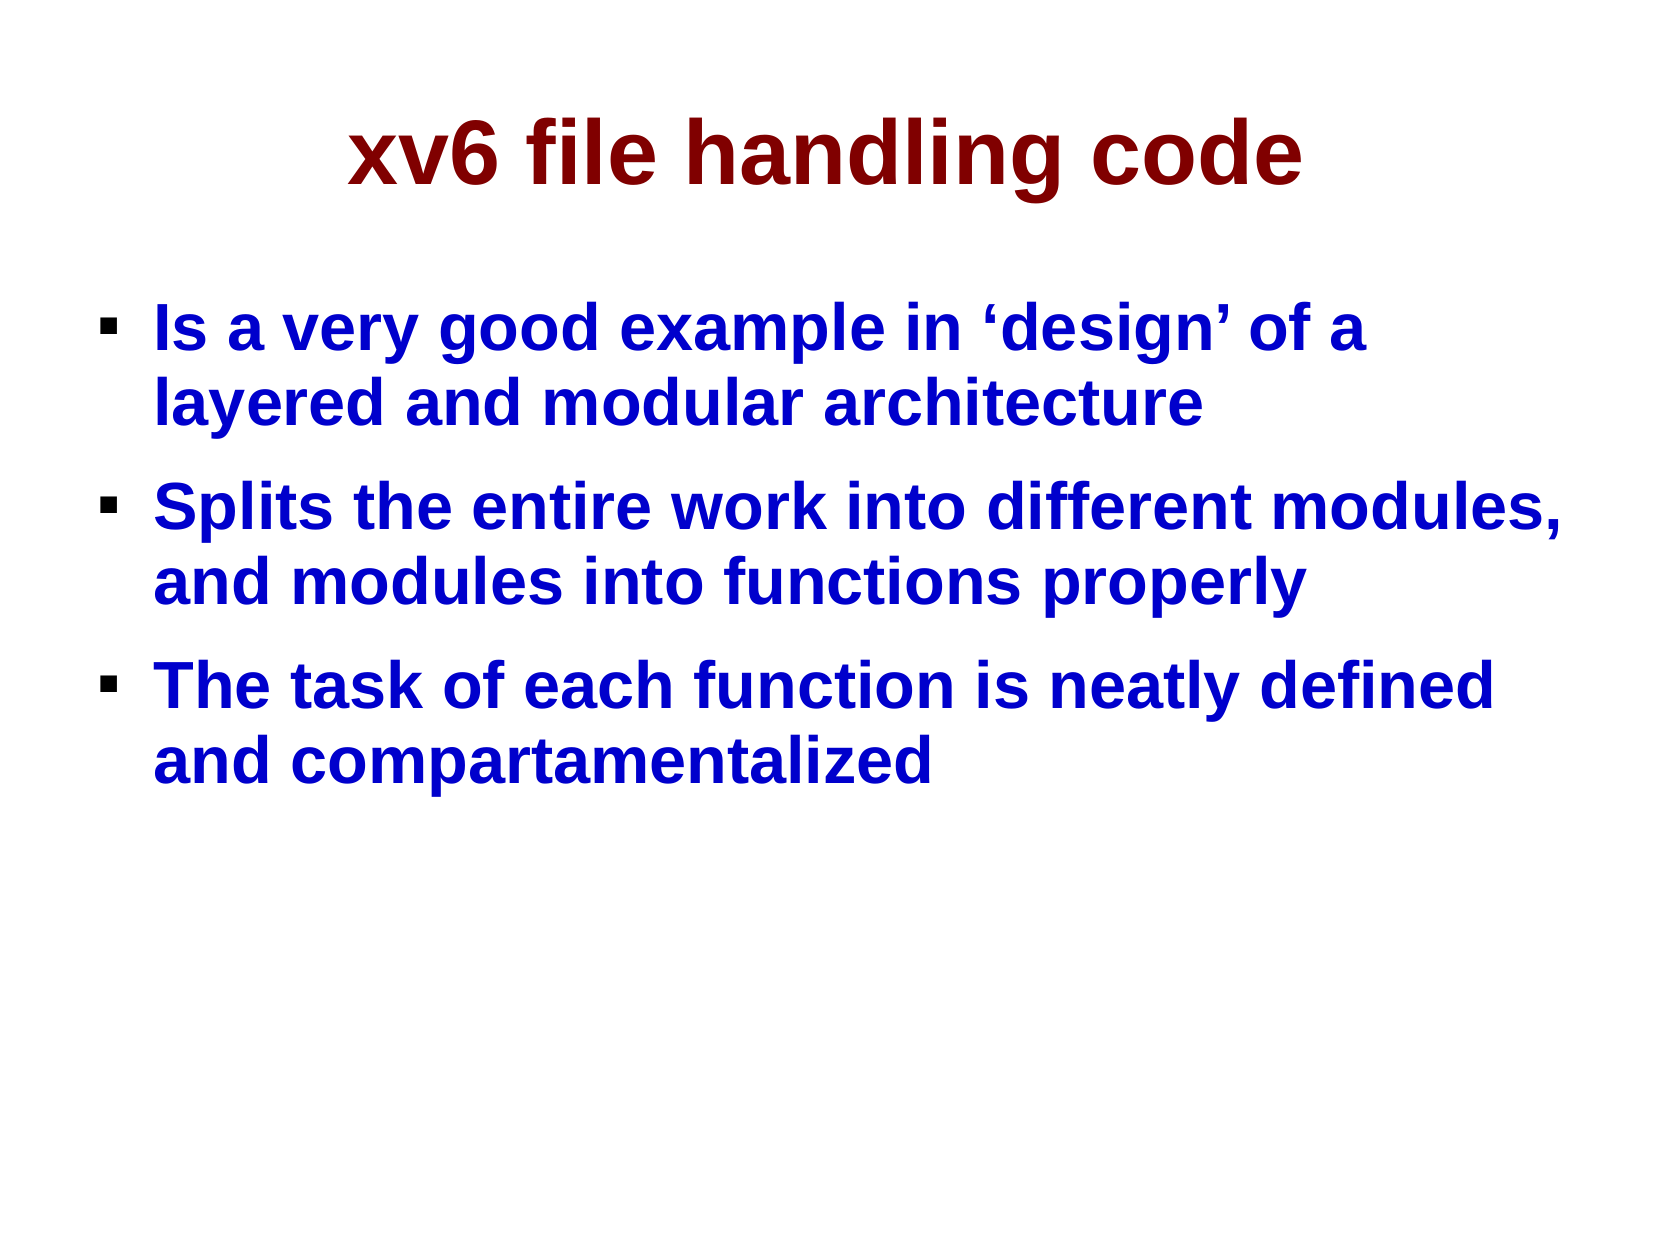

# xv6 file handling code
Is a very good example in ‘design’ of a layered and modular architecture
Splits the entire work into different modules, and modules into functions properly
The task of each function is neatly defined and compartamentalized